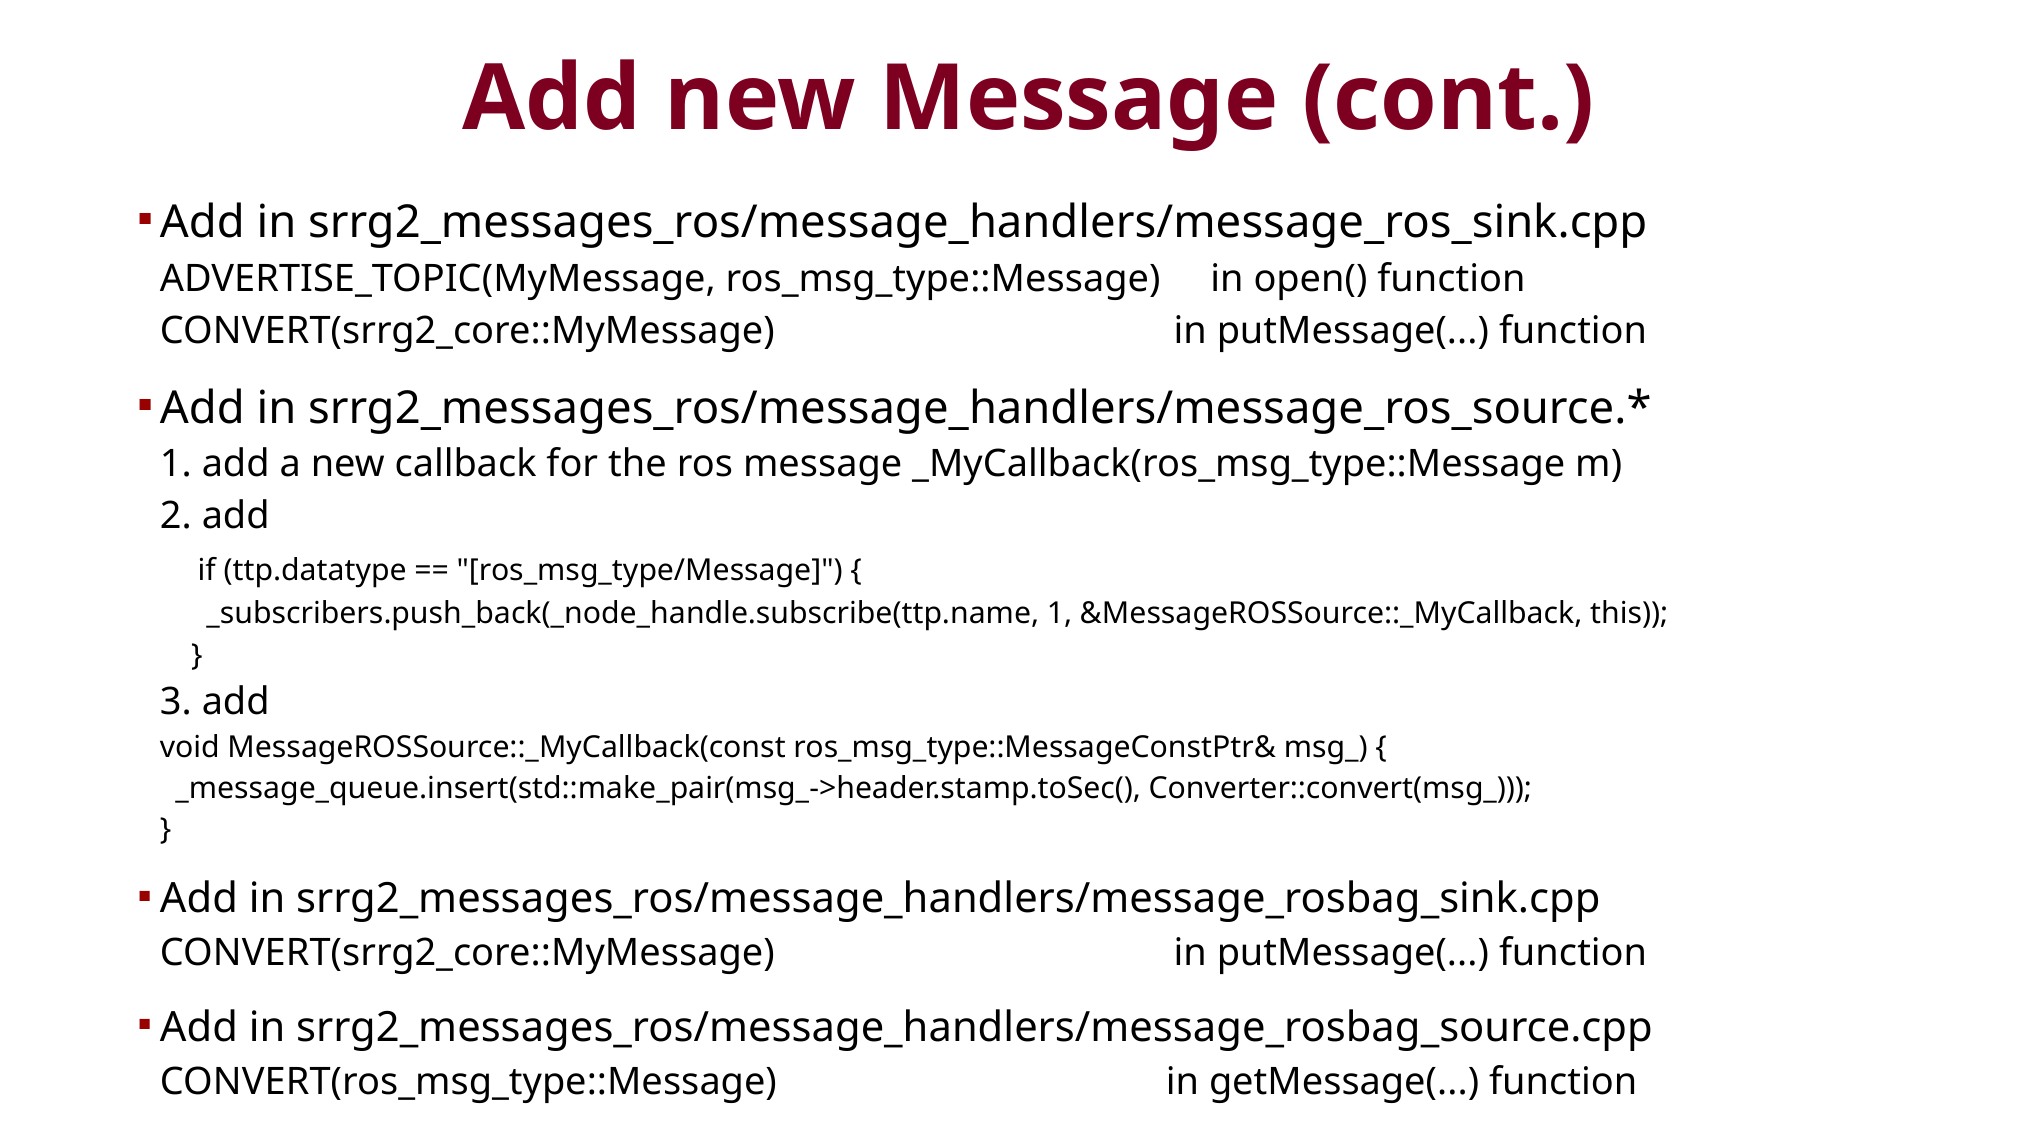

Add new Message (cont.)
# Add in srrg2_messages_ros/message_handlers/message_ros_sink.cpp ADVERTISE_TOPIC(MyMessage, ros_msg_type::Message) in open() function CONVERT(srrg2_core::MyMessage) in putMessage(...) function
Add in srrg2_messages_ros/message_handlers/message_ros_source.*
1. add a new callback for the ros message _MyCallback(ros_msg_type::Message m)
2. add
 if (ttp.datatype == "[ros_msg_type/Message]") {
 _subscribers.push_back(_node_handle.subscribe(ttp.name, 1, &MessageROSSource::_MyCallback, this));
 }
3. add
void MessageROSSource::_MyCallback(const ros_msg_type::MessageConstPtr& msg_) {
 _message_queue.insert(std::make_pair(msg_->header.stamp.toSec(), Converter::convert(msg_)));
}
Add in srrg2_messages_ros/message_handlers/message_rosbag_sink.cpp
CONVERT(srrg2_core::MyMessage) in putMessage(...) function
Add in srrg2_messages_ros/message_handlers/message_rosbag_source.cpp
CONVERT(ros_msg_type::Message) in getMessage(...) function